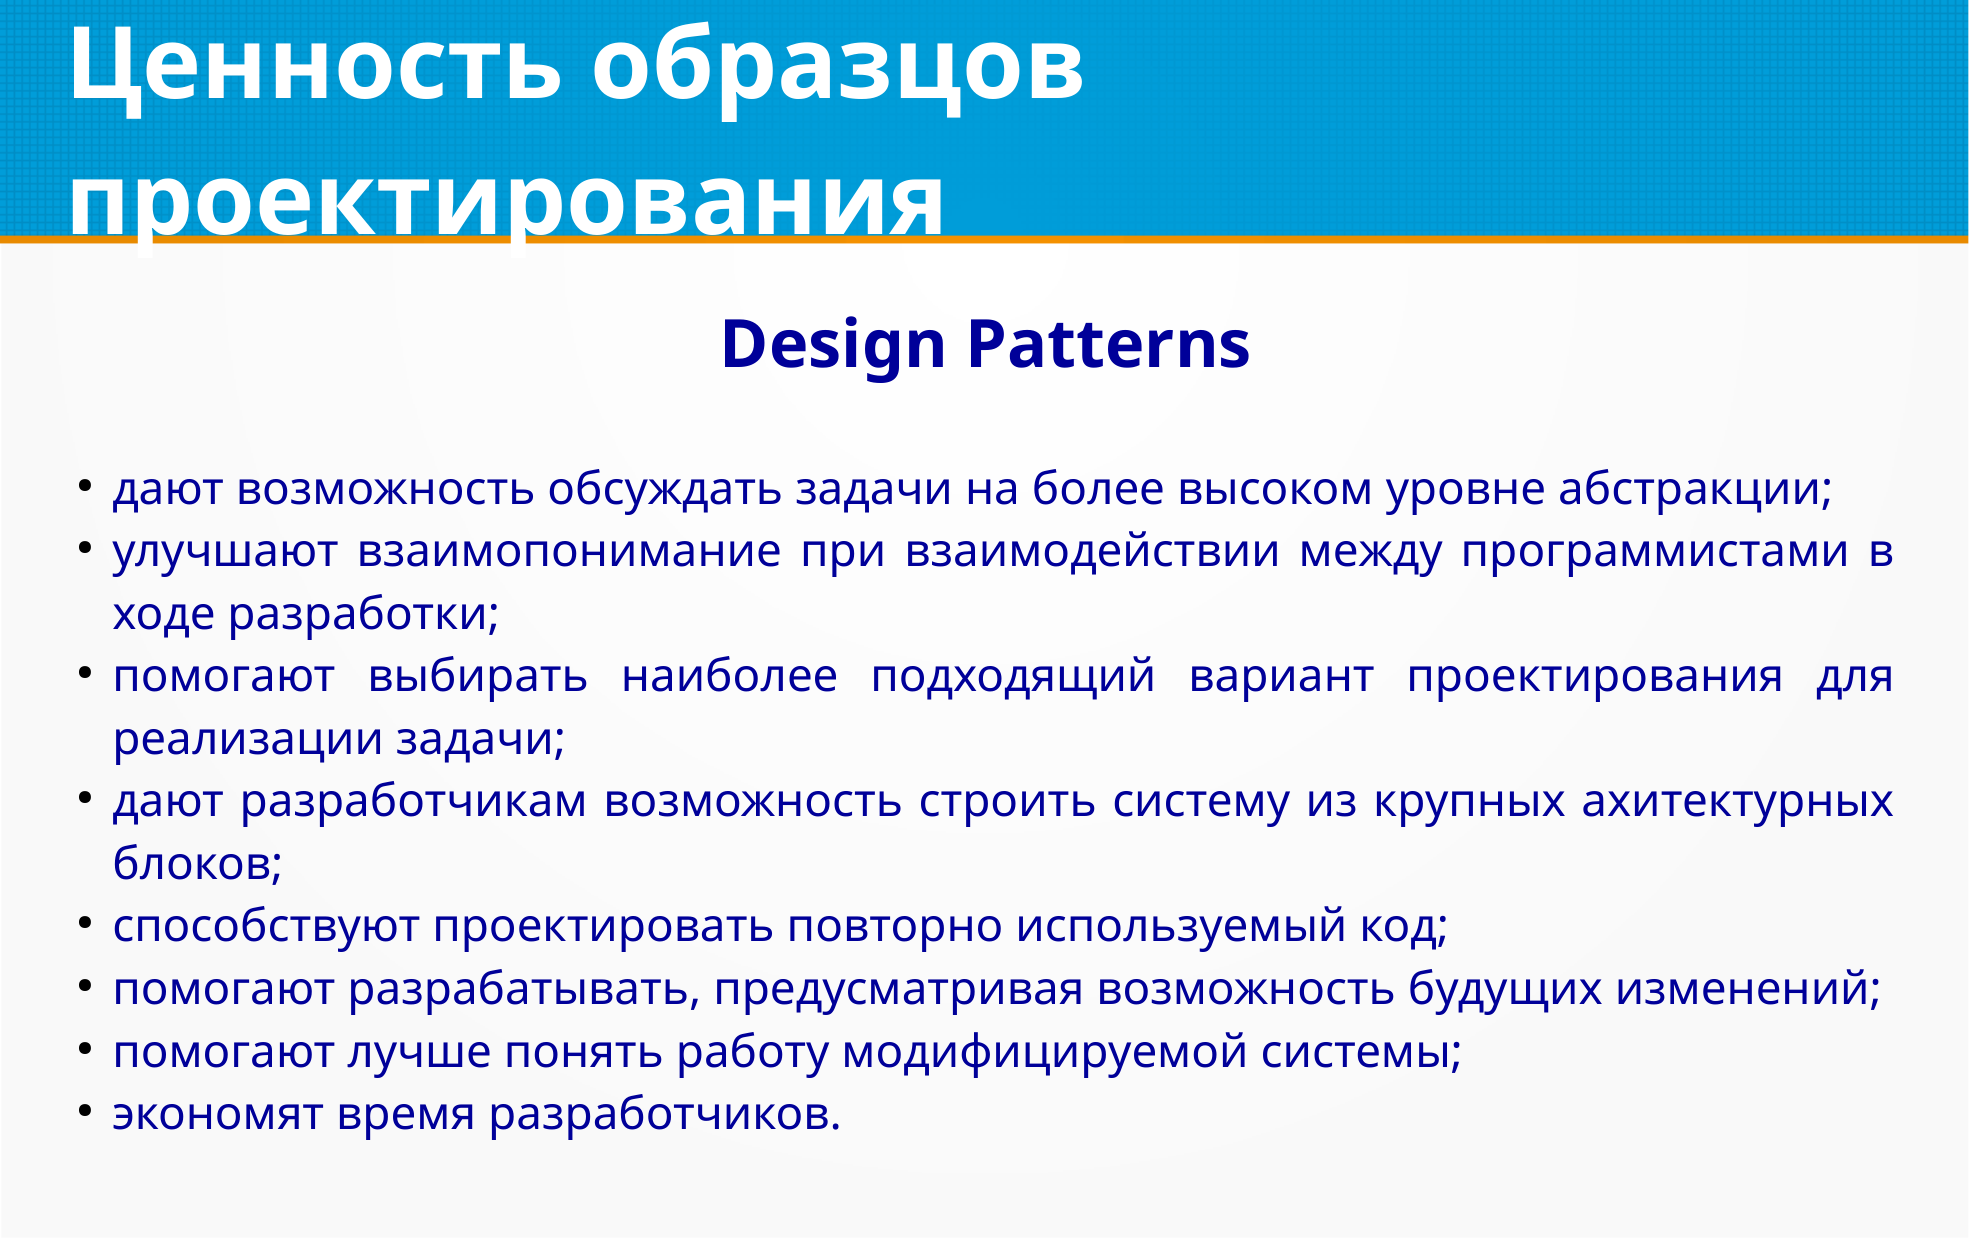

Ценность образцов проектирования
Design Patterns
дают возможность обсуждать задачи на более высоком уровне абстракции;
улучшают взаимопонимание при взаимодействии между программистами в ходе разработки;
помогают выбирать наиболее подходящий вариант проектирования для реализации задачи;
дают разработчикам возможность строить систему из крупных ахитектурных блоков;
способствуют проектировать повторно используемый код;
помогают разрабатывать, предусматривая возможность будущих изменений;
помогают лучше понять работу модифицируемой системы;
экономят время разработчиков.